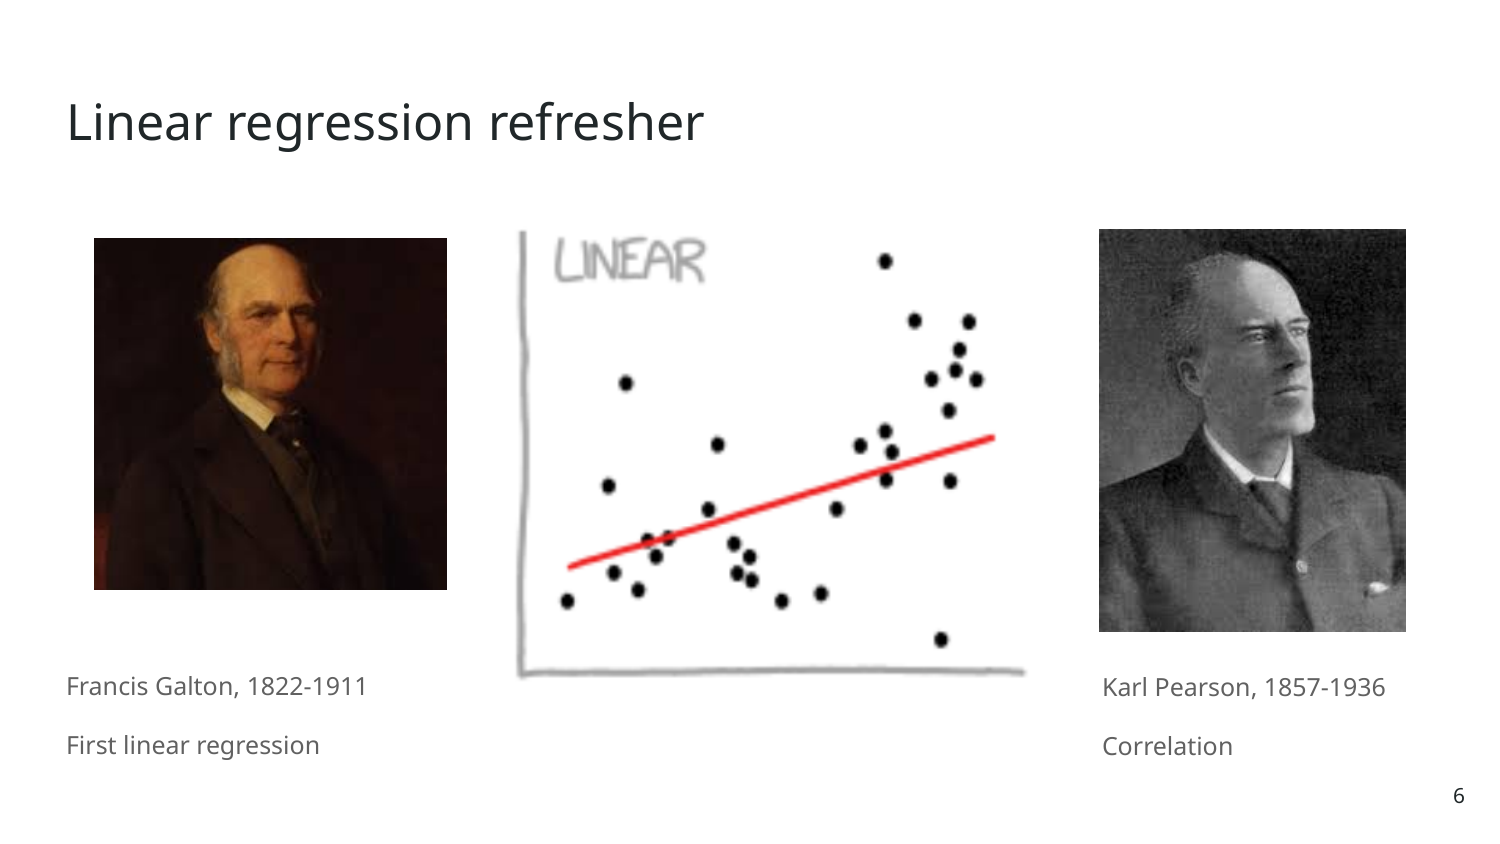

# Linear regression refresher
Francis Galton, 1822-1911
First linear regression
Karl Pearson, 1857-1936
Correlation